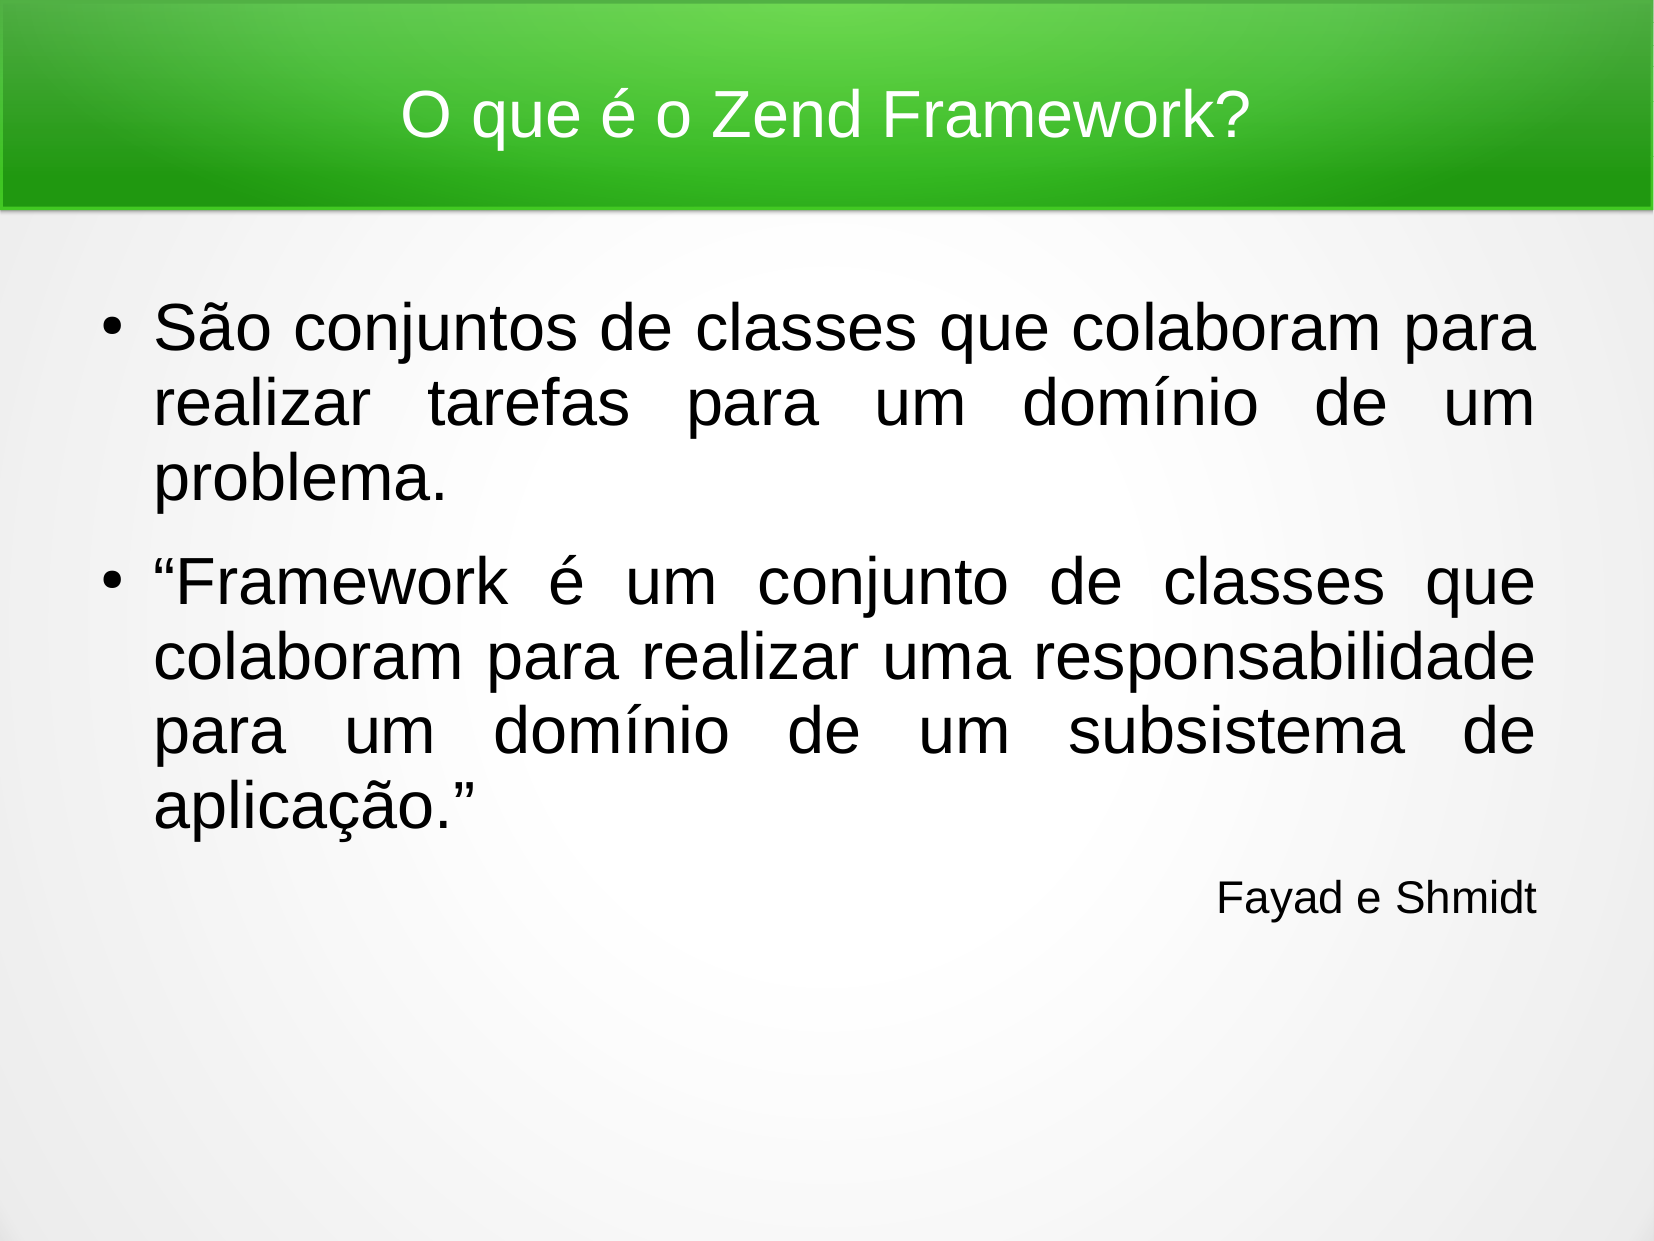

# O que é o Zend Framework?
São conjuntos de classes que colaboram para realizar tarefas para um domínio de um problema.
“Framework é um conjunto de classes que colaboram para realizar uma responsabilidade para um domínio de um subsistema de aplicação.”
Fayad e Shmidt